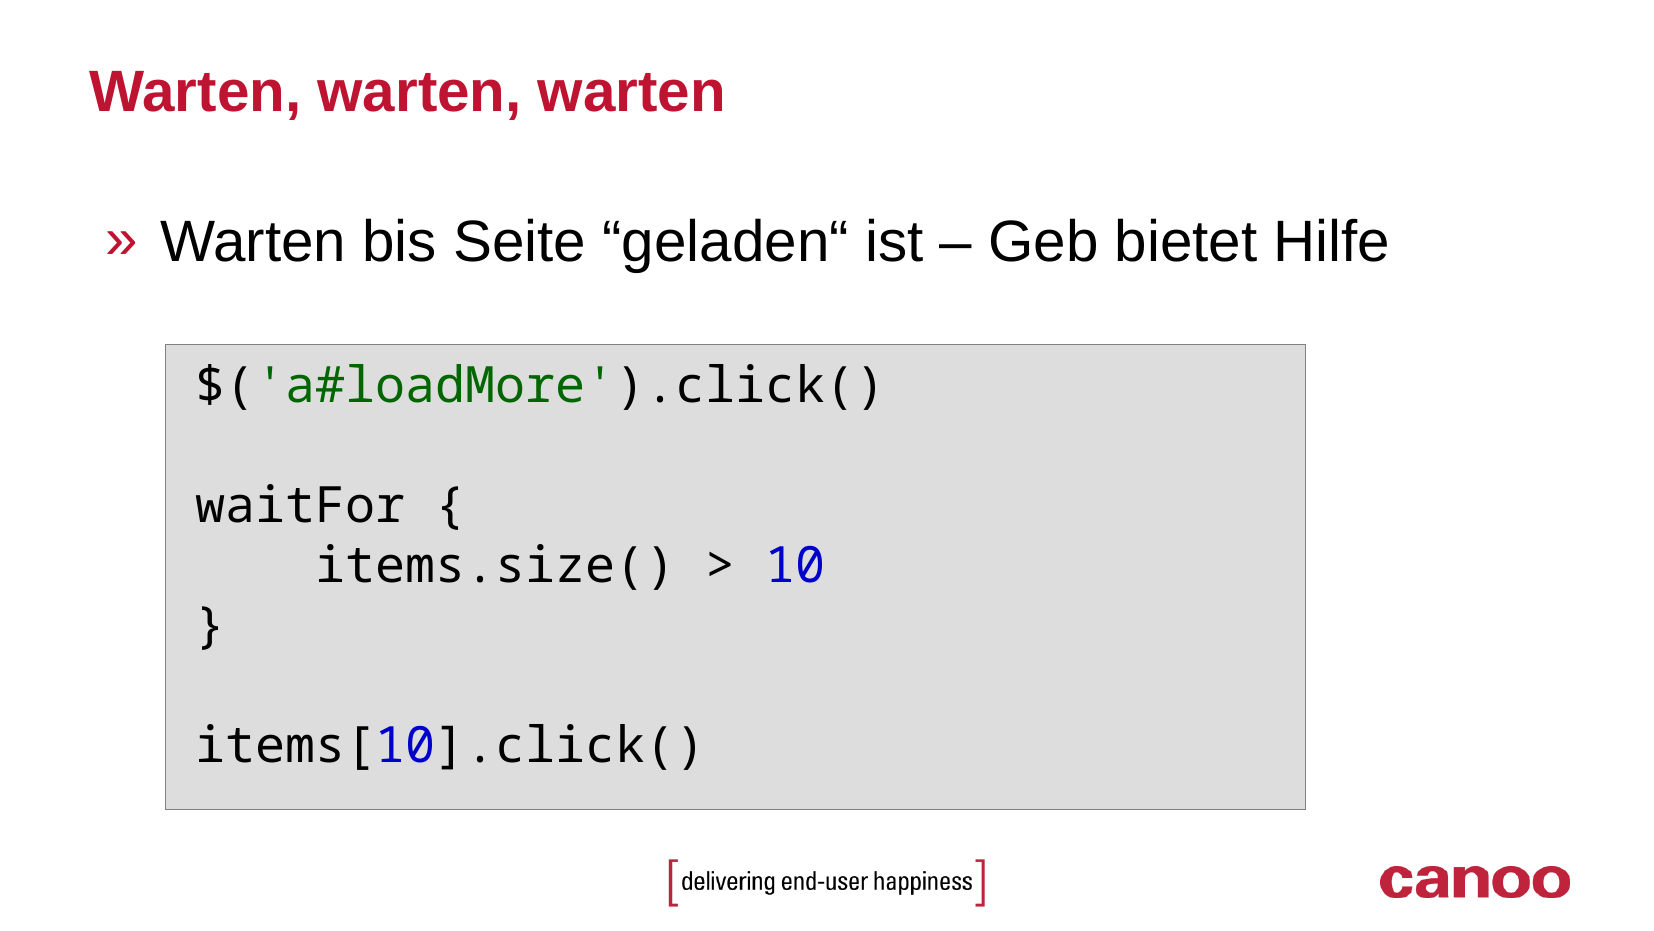

# Warten, warten, warten
Warten bis Seite “geladen“ ist – Geb bietet Hilfe
$('a#loadMore').click()
waitFor {
 items.size() > 10
}
items[10].click()